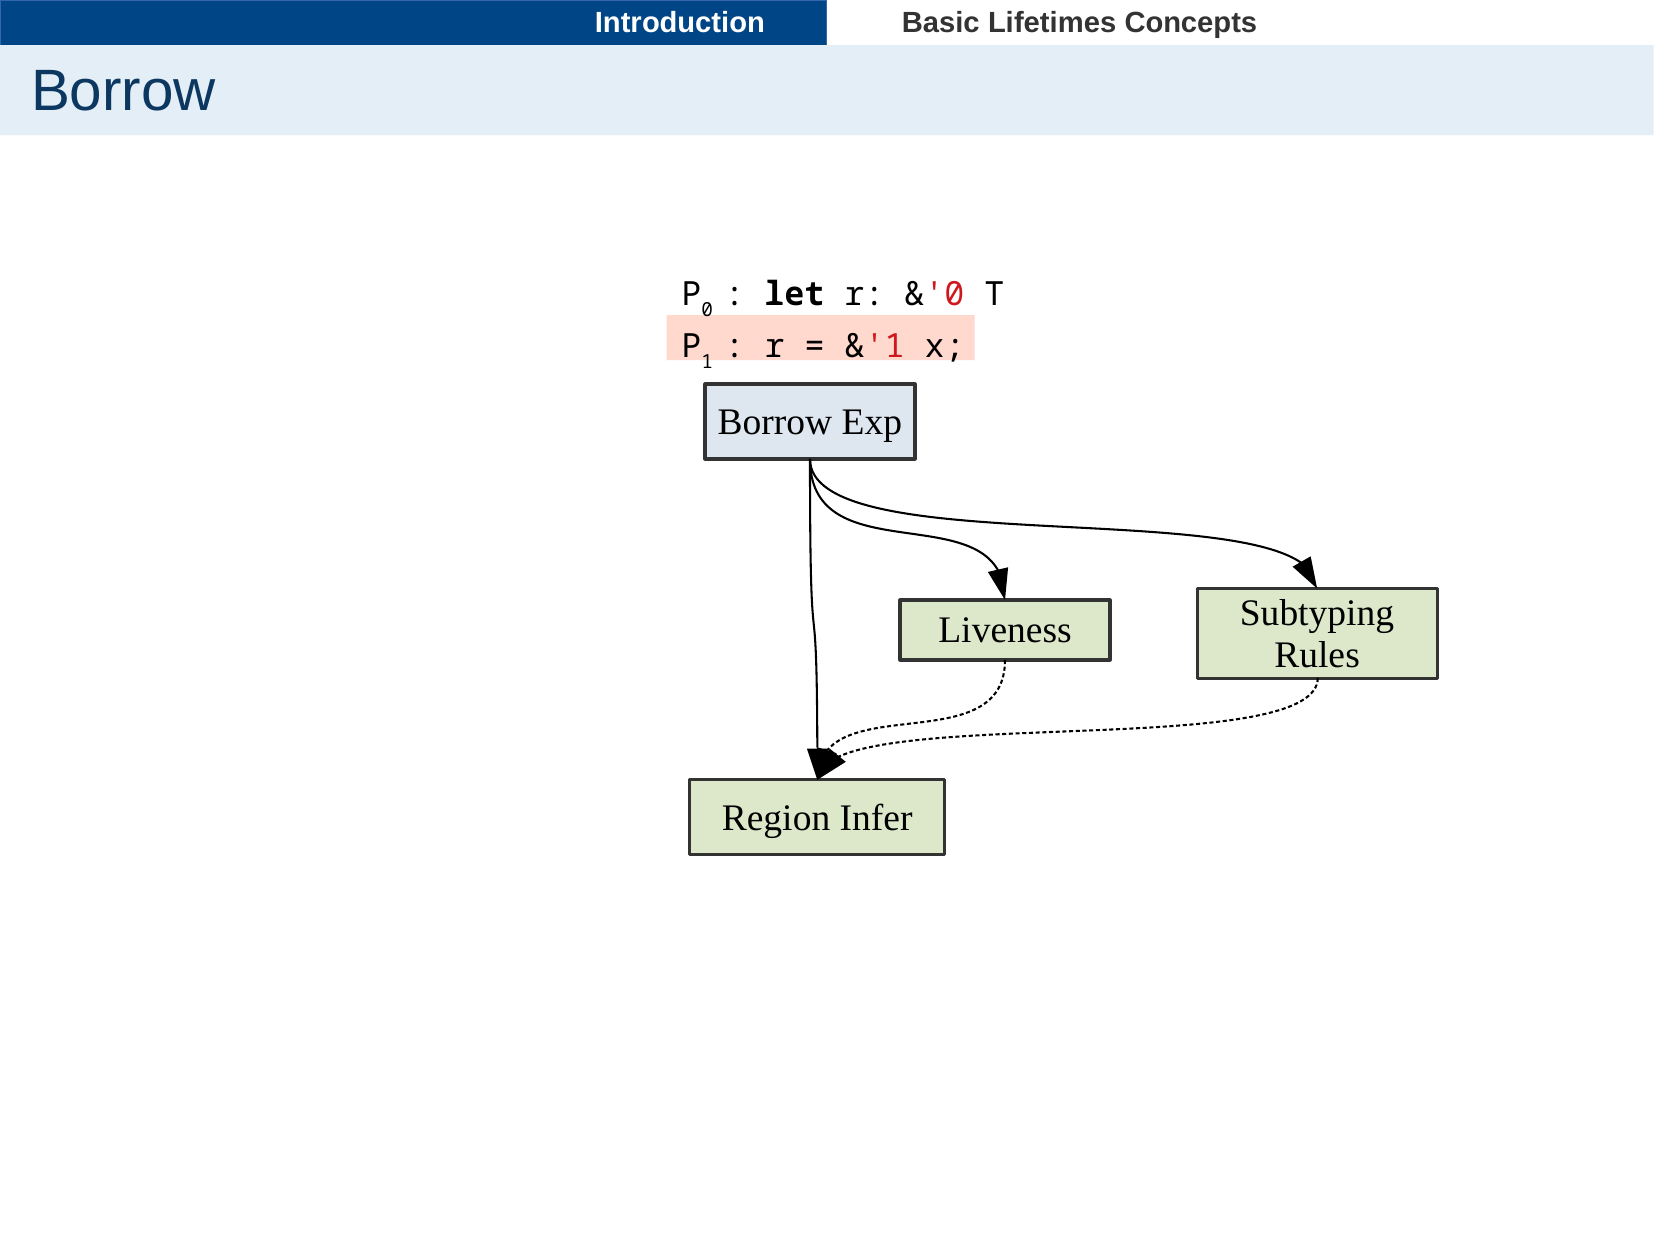

# Introduction
	Basic Lifetimes Concepts
 Borrow
P0 : let r: &'0 T
P1 : r = &'1 x;
Borrow Exp
Subtyping
Rules
Liveness
Region Infer
23